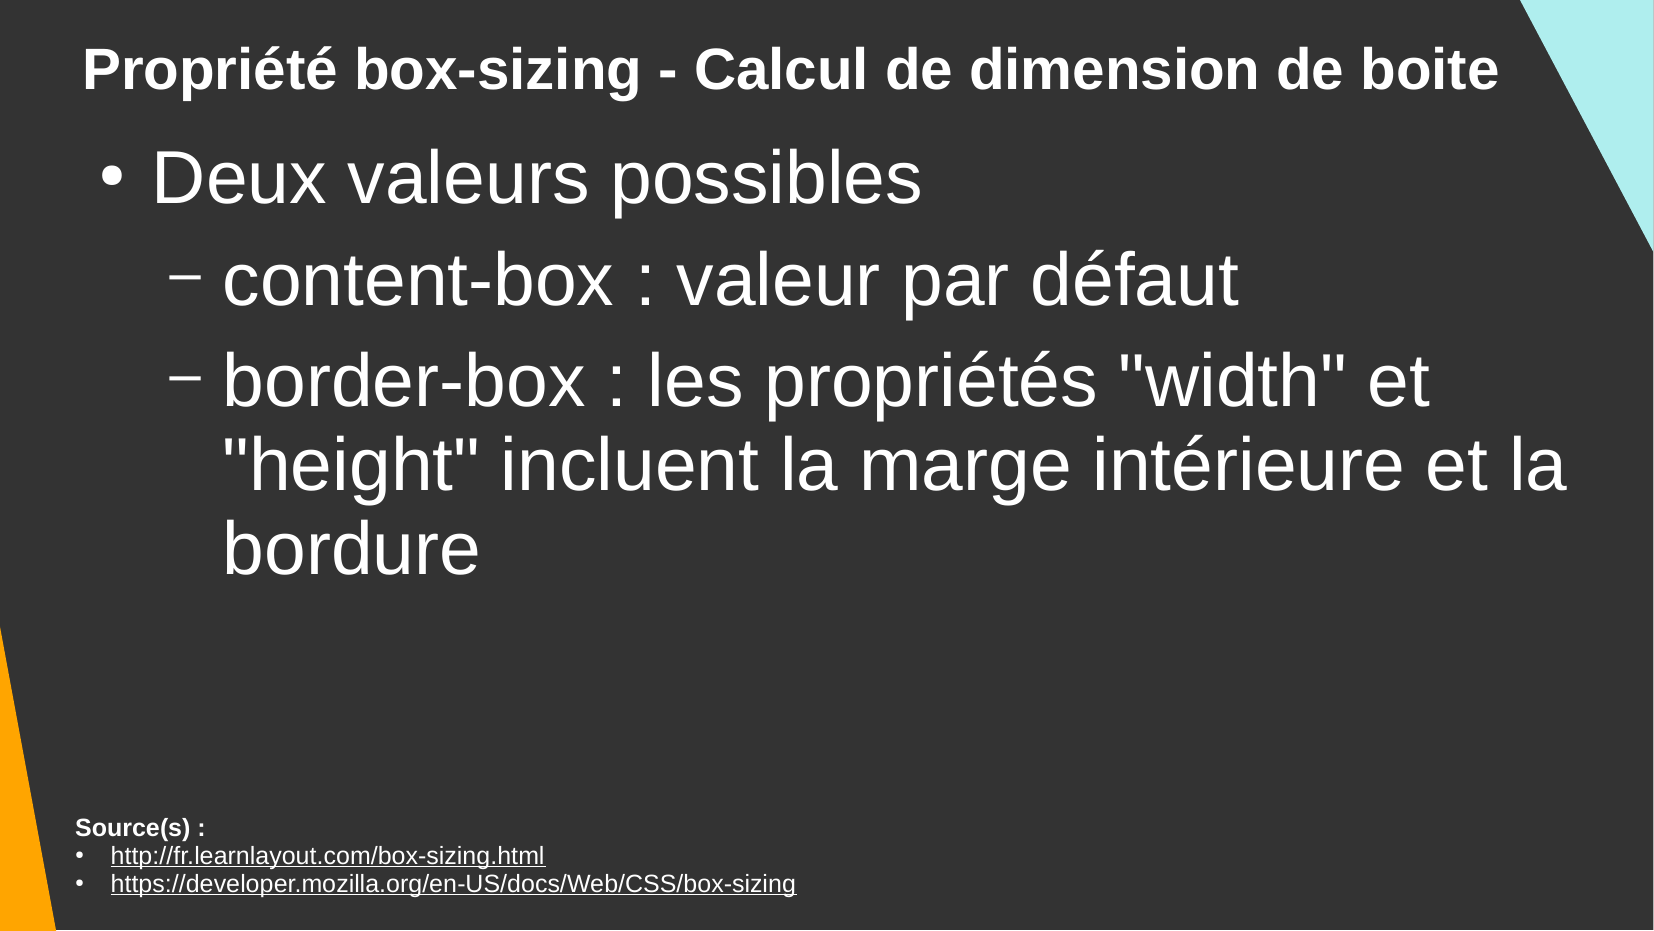

# Propriété box-sizing - Calcul de dimension de boite
Deux valeurs possibles
content-box : valeur par défaut
border-box : les propriétés "width" et "height" incluent la marge intérieure et la bordure
Source(s) :
http://fr.learnlayout.com/box-sizing.html
https://developer.mozilla.org/en-US/docs/Web/CSS/box-sizing